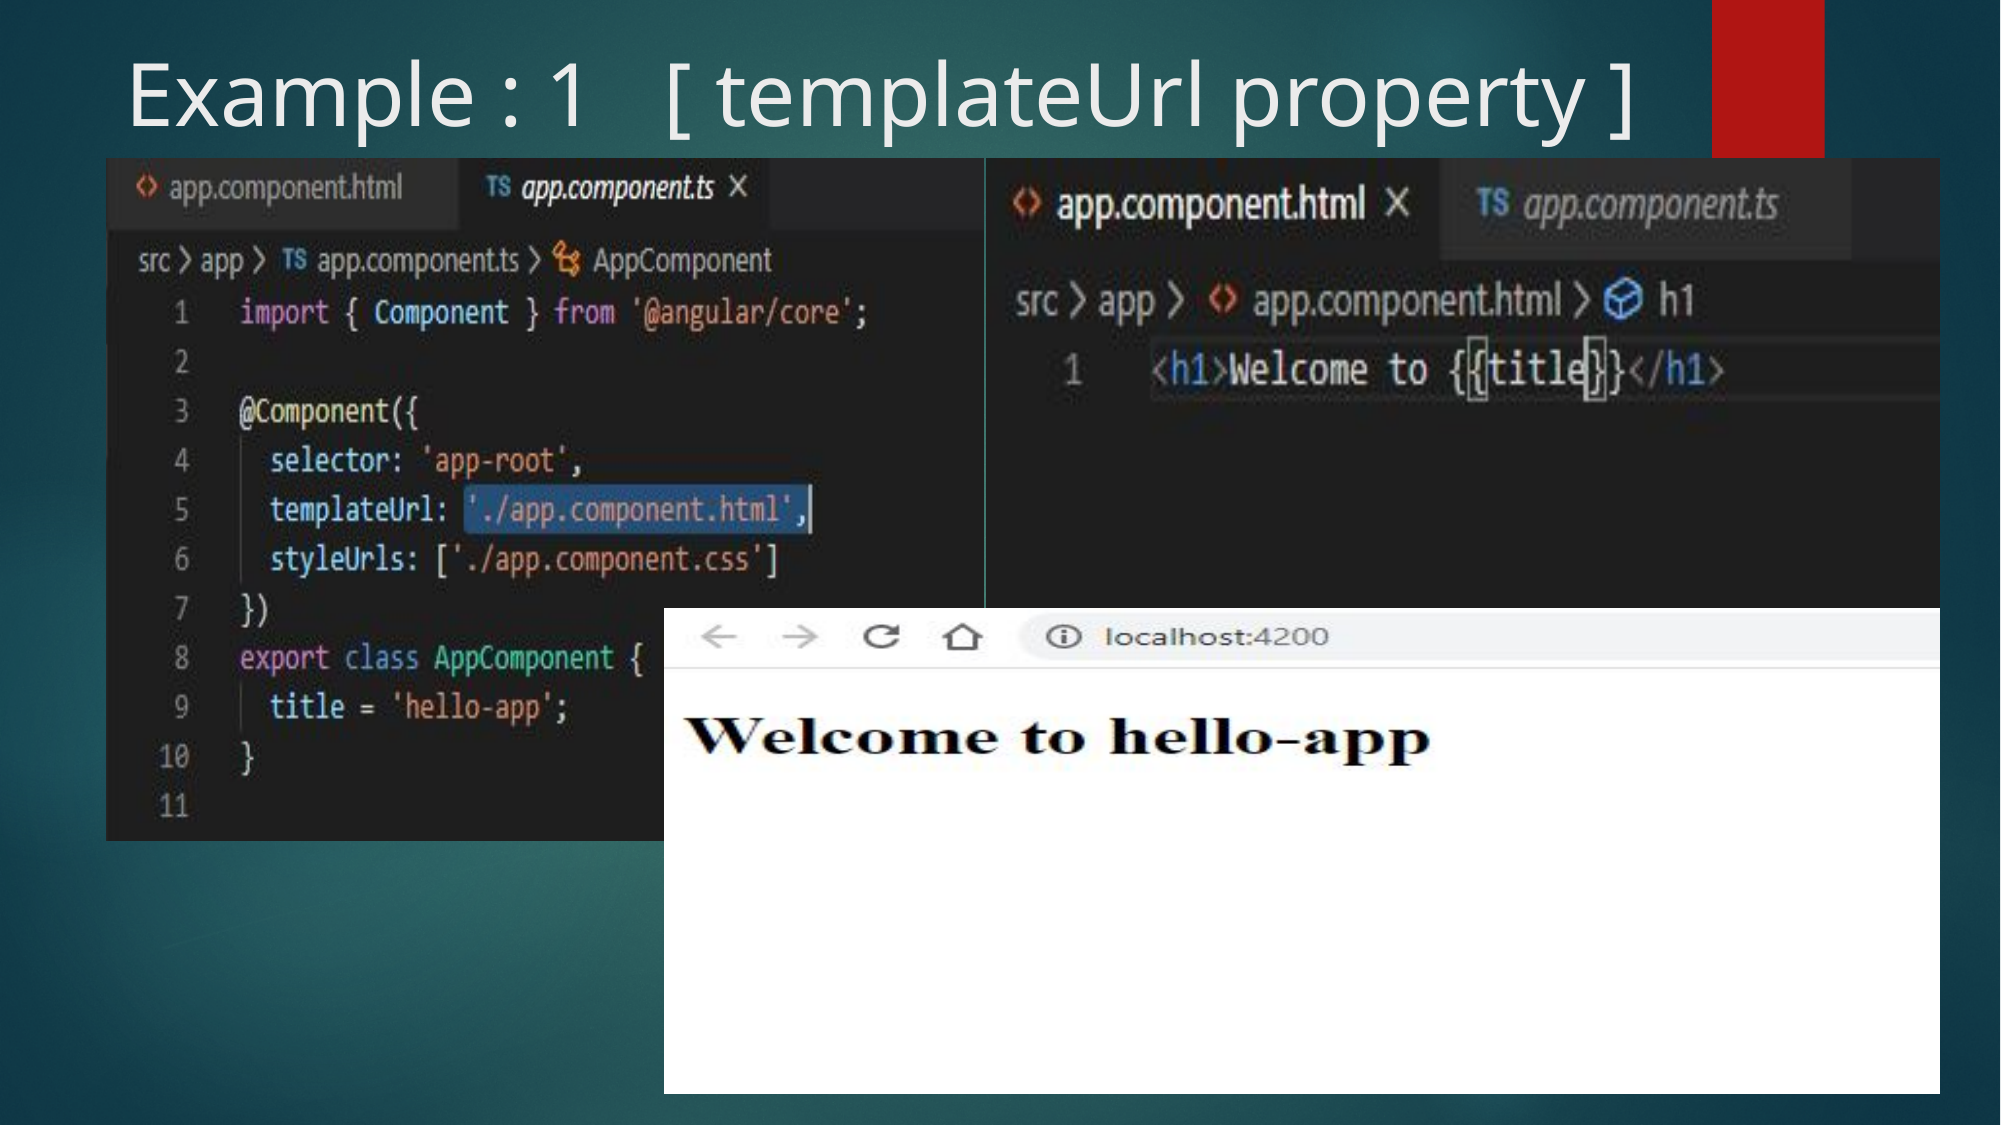

Example : 1 [ templateUrl property ]